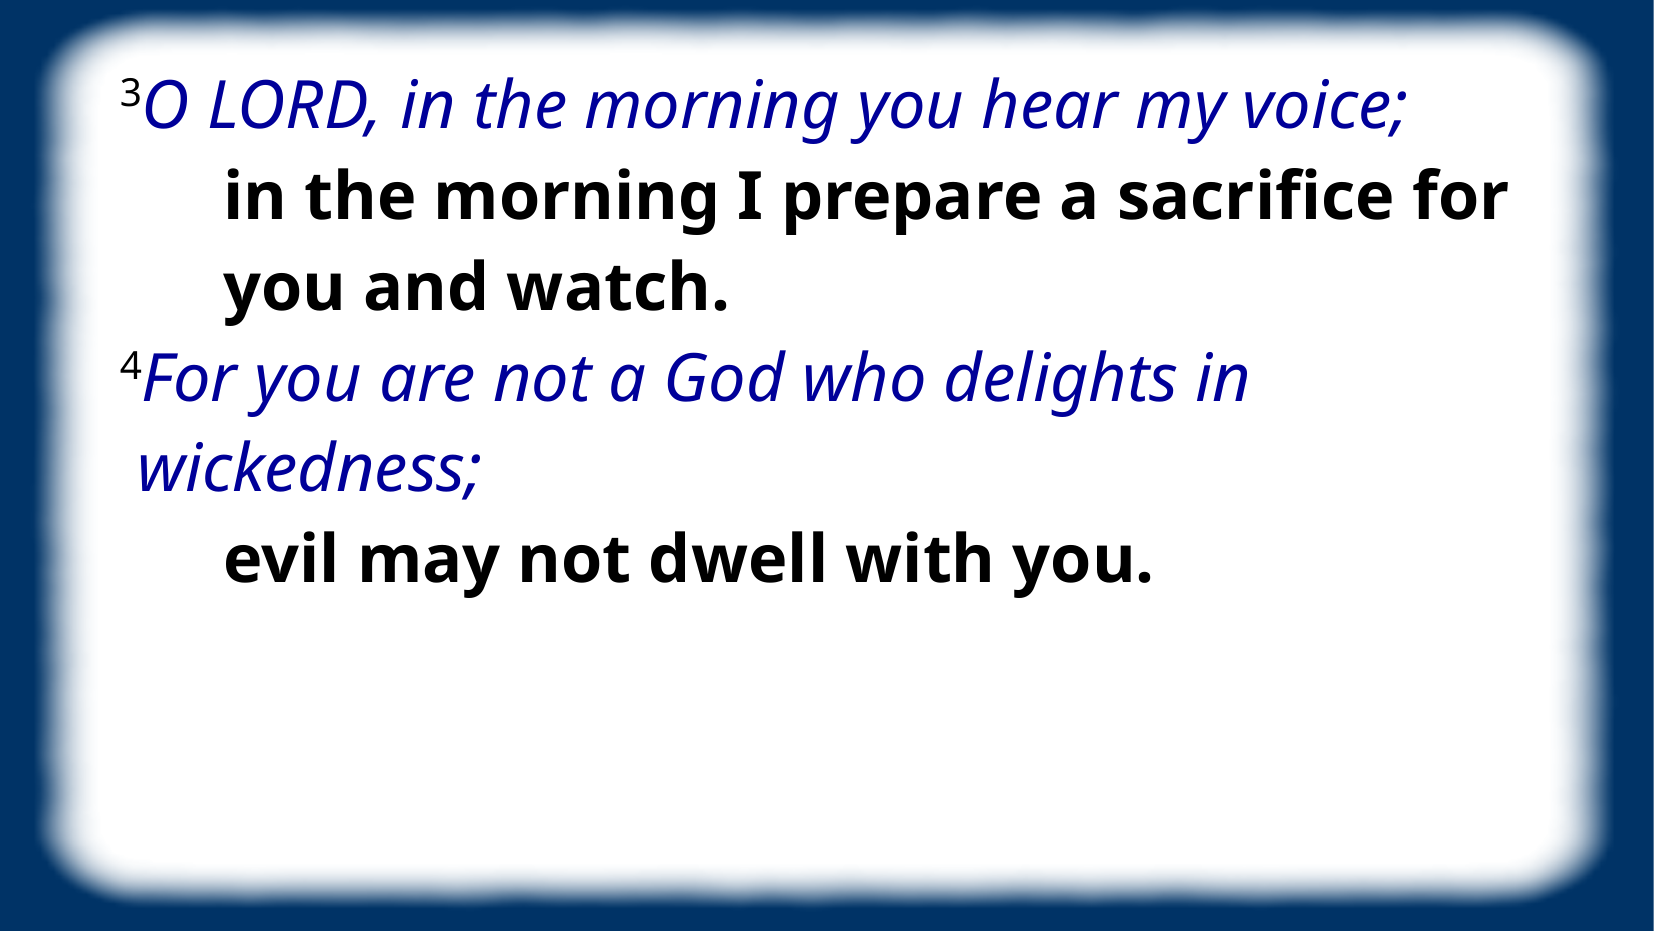

3O LORD, in the morning you hear my voice;
 in the morning I prepare a sacrifice for
 you and watch.
4For you are not a God who delights in
 wickedness;
 evil may not dwell with you.